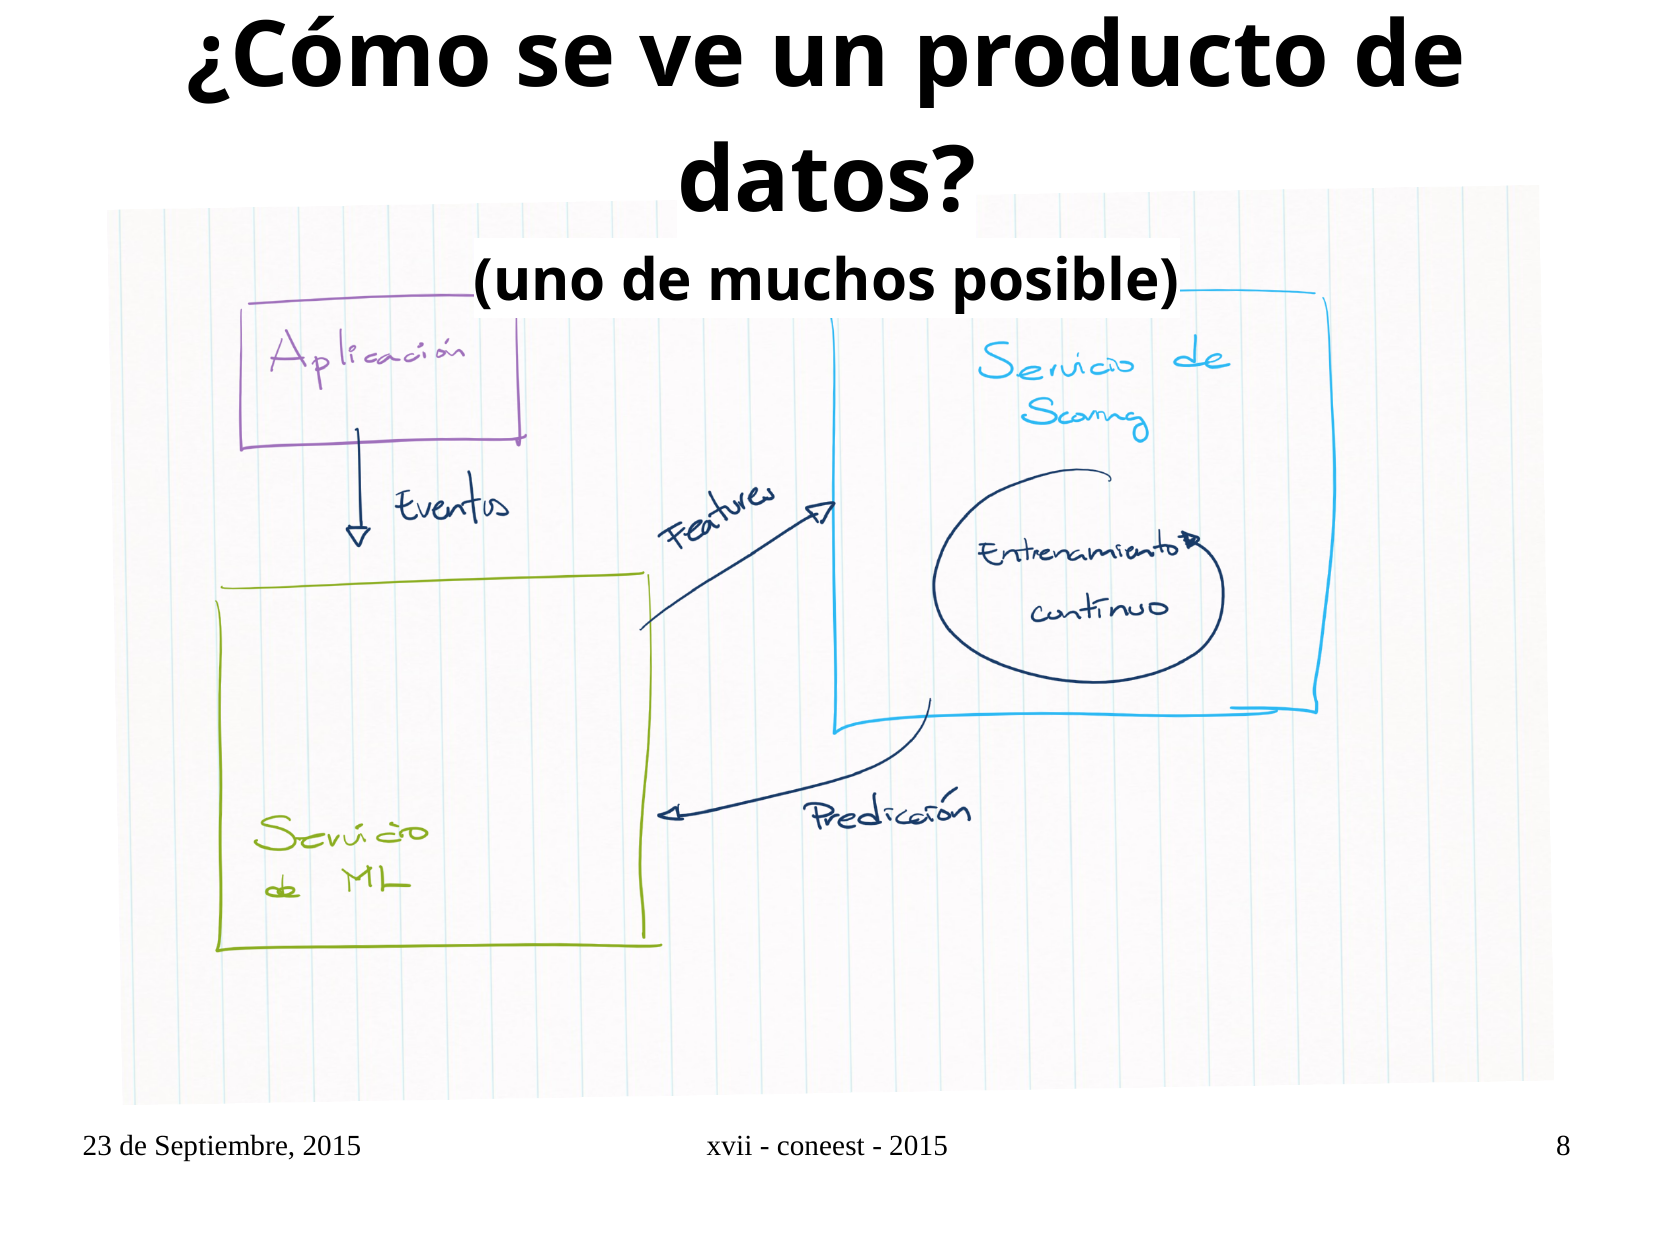

# ¿Cómo se ve un producto de datos? (uno de muchos posible)
23 de Septiembre, 2015
xvii - coneest - 2015
8